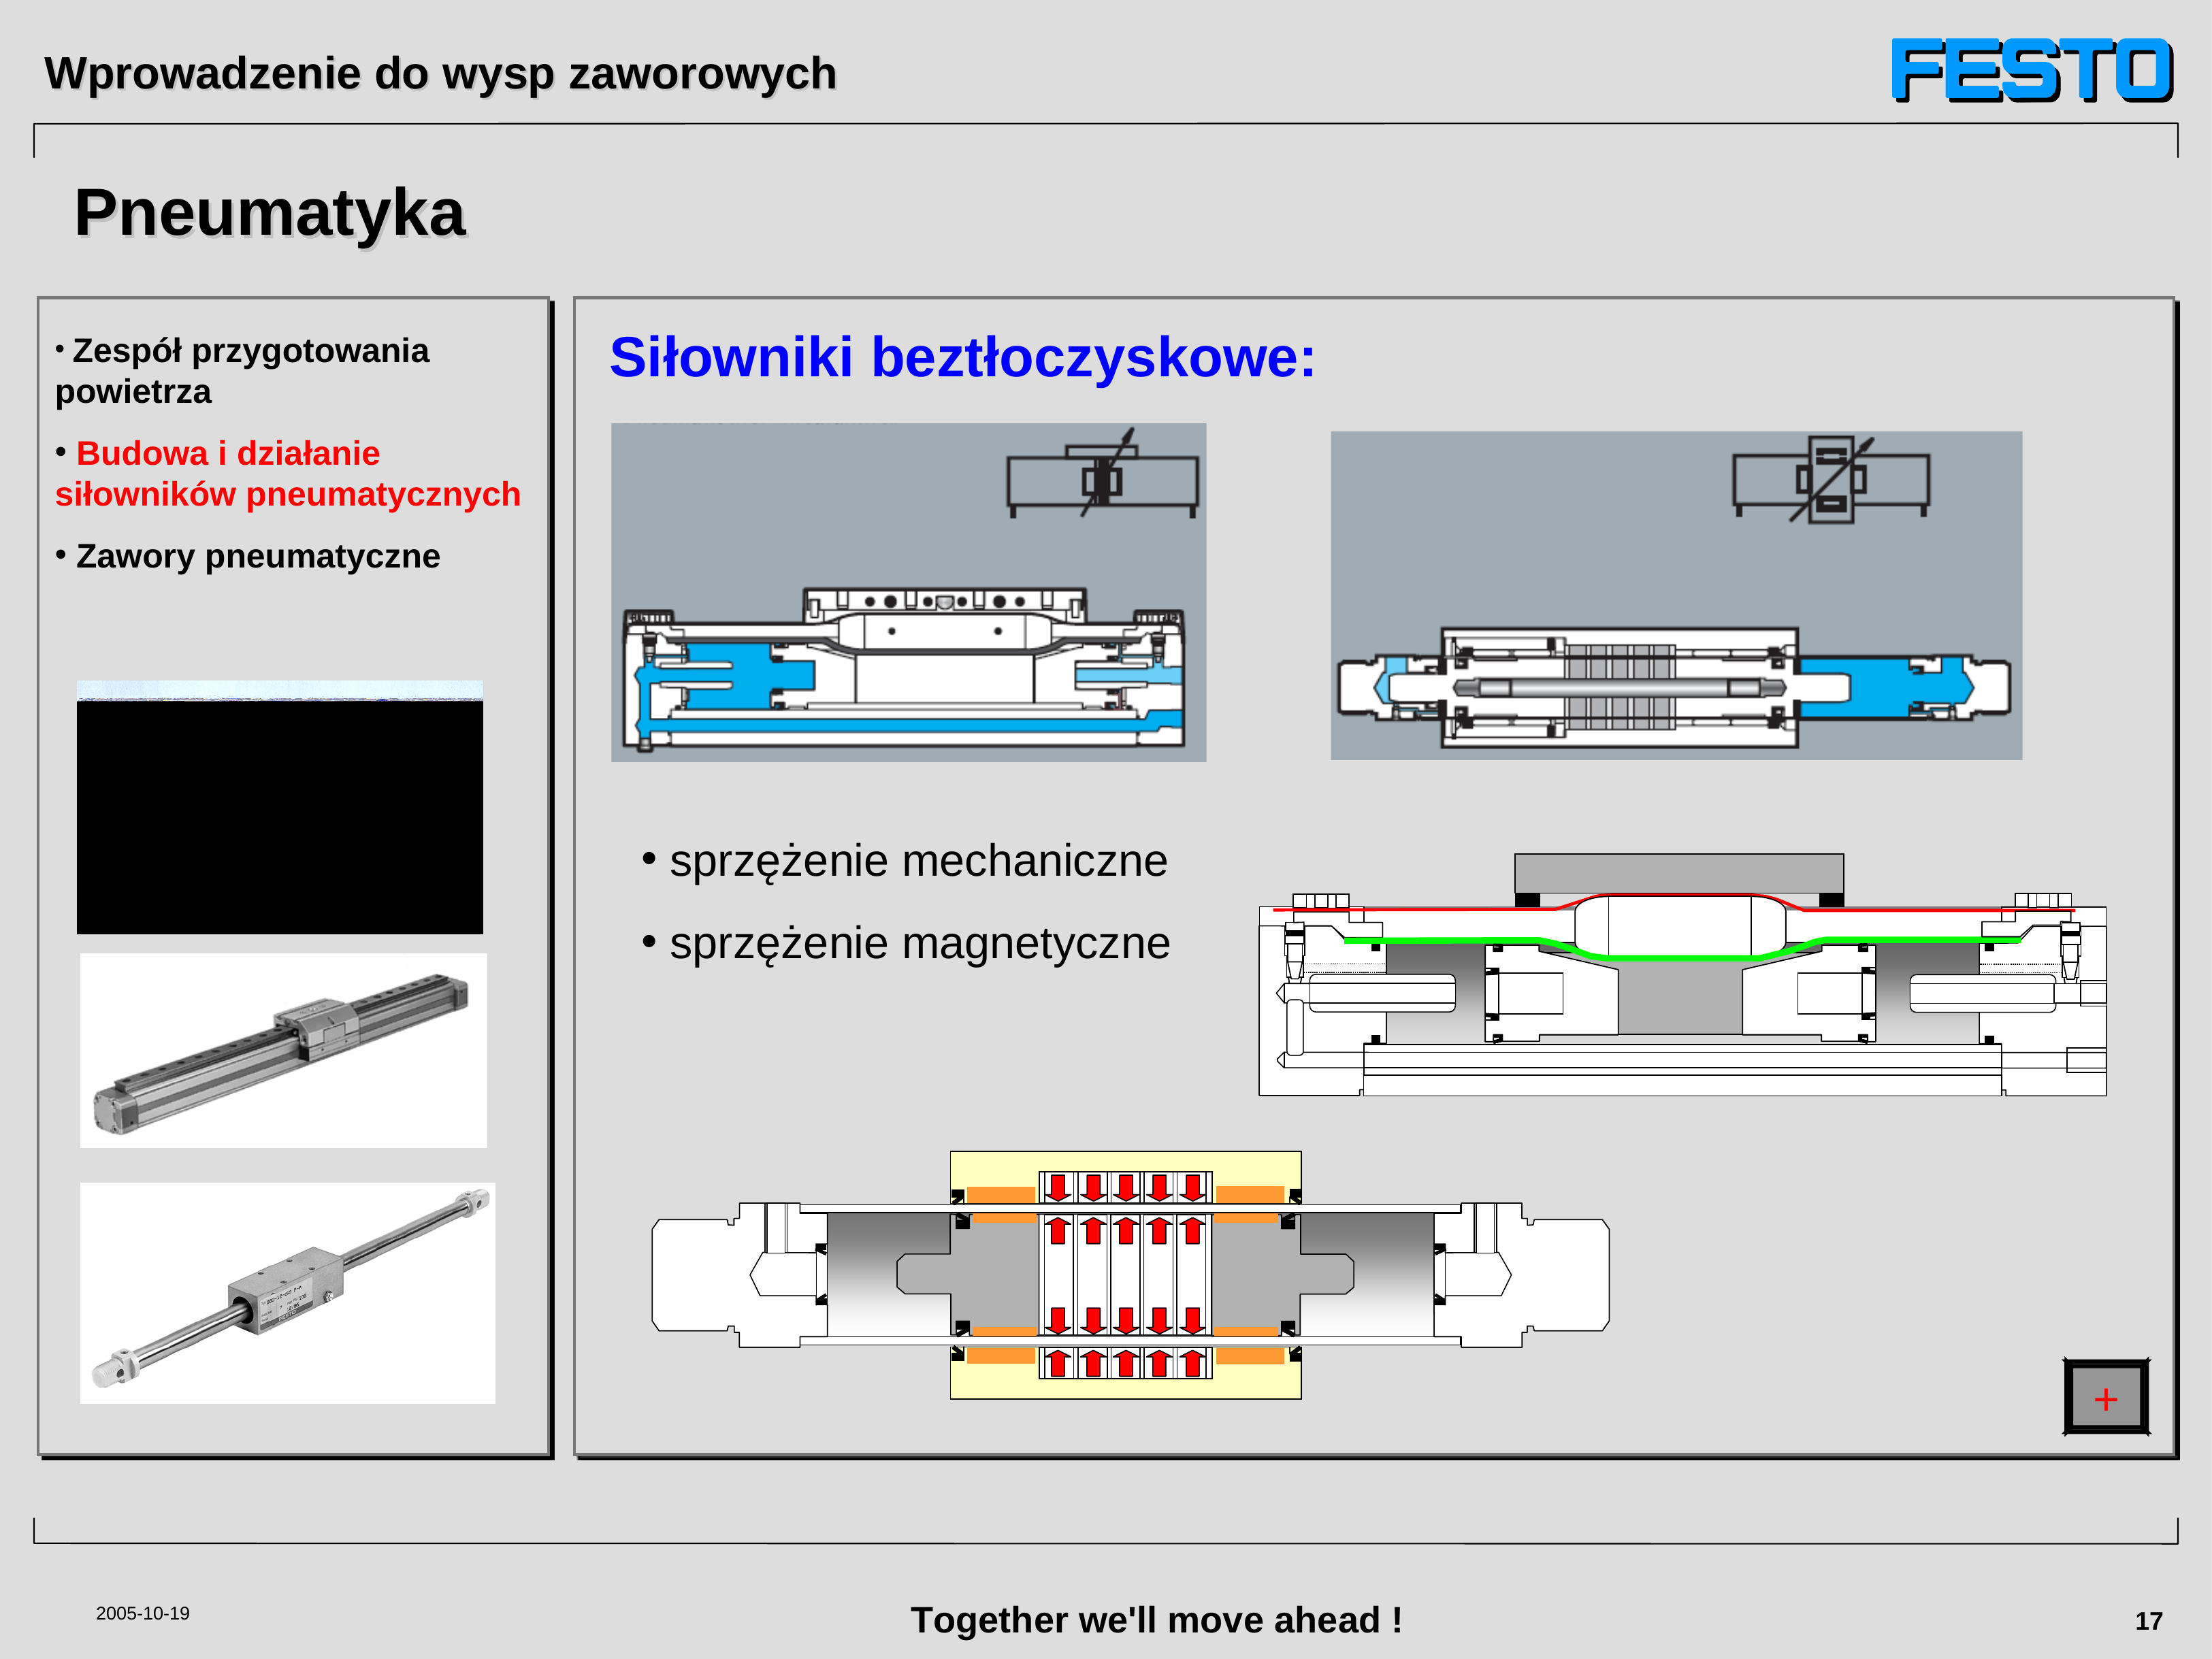

# Pneumatyka
Siłowniki beztłoczyskowe:
 Zespół przygotowania powietrza
 Budowa i działanie siłowników pneumatycznych
 Zawory pneumatyczne
 sprzężenie mechaniczne
 sprzężenie magnetyczne
+
2005-10-19
Together we'll move ahead !